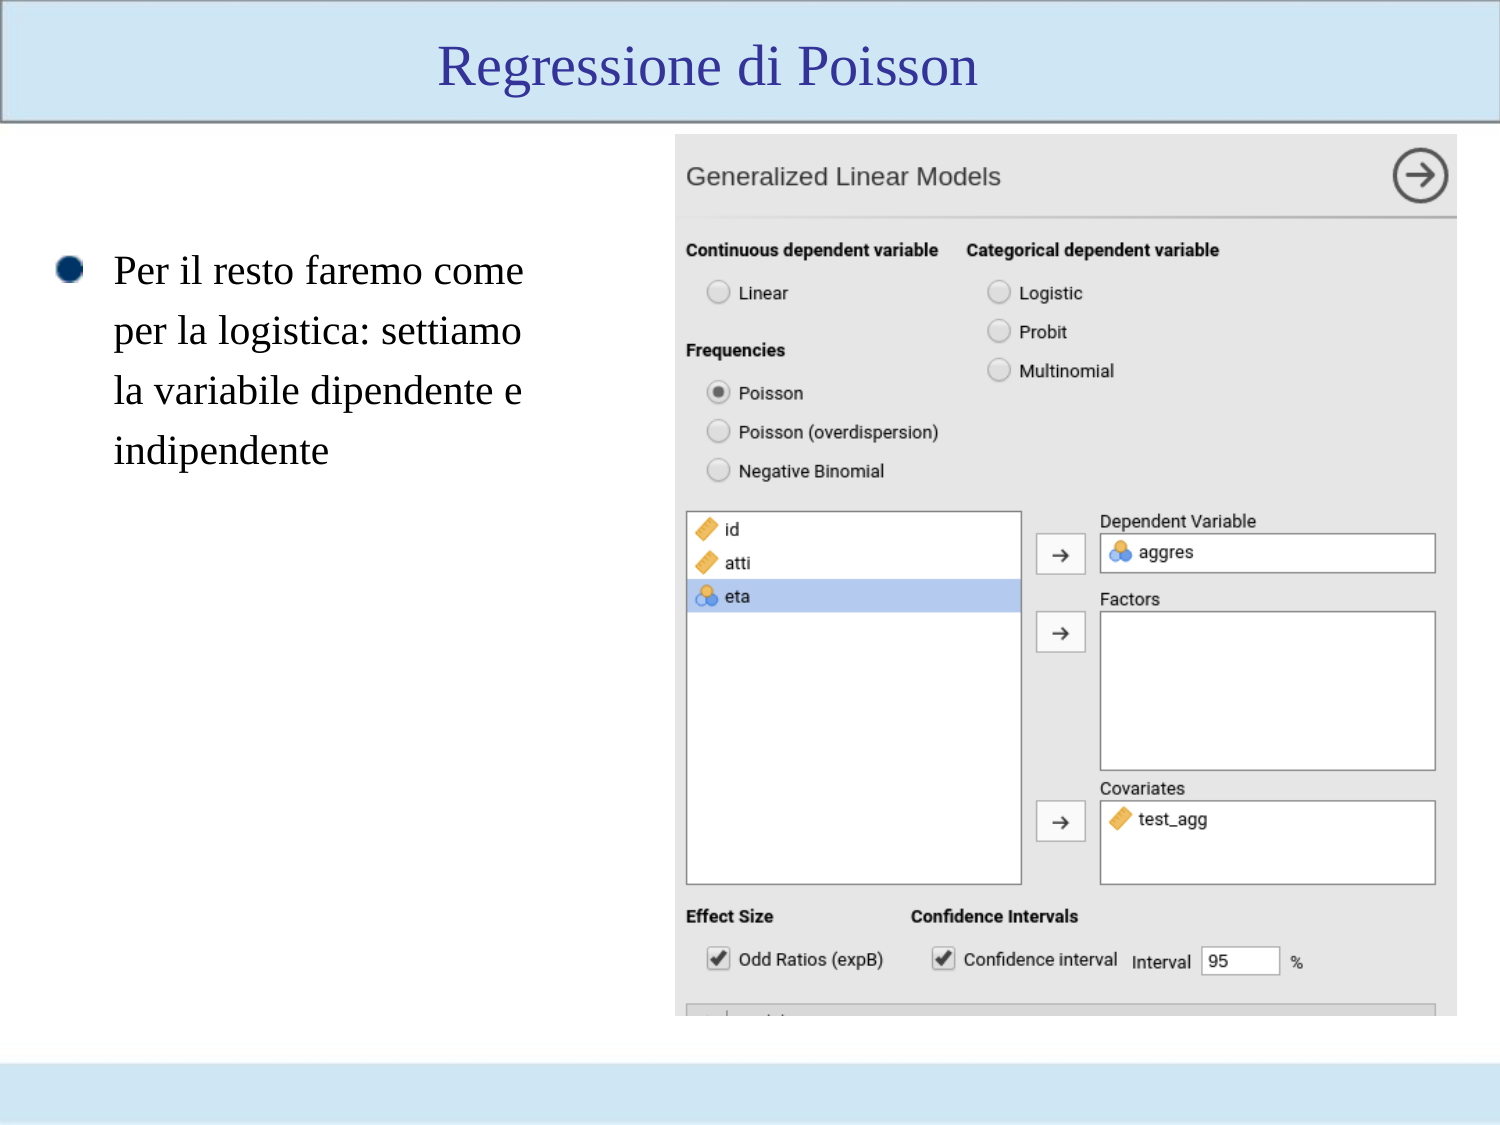

# Regressione di Poisson
Per il resto faremo come per la logistica: settiamo la variabile dipendente e indipendente